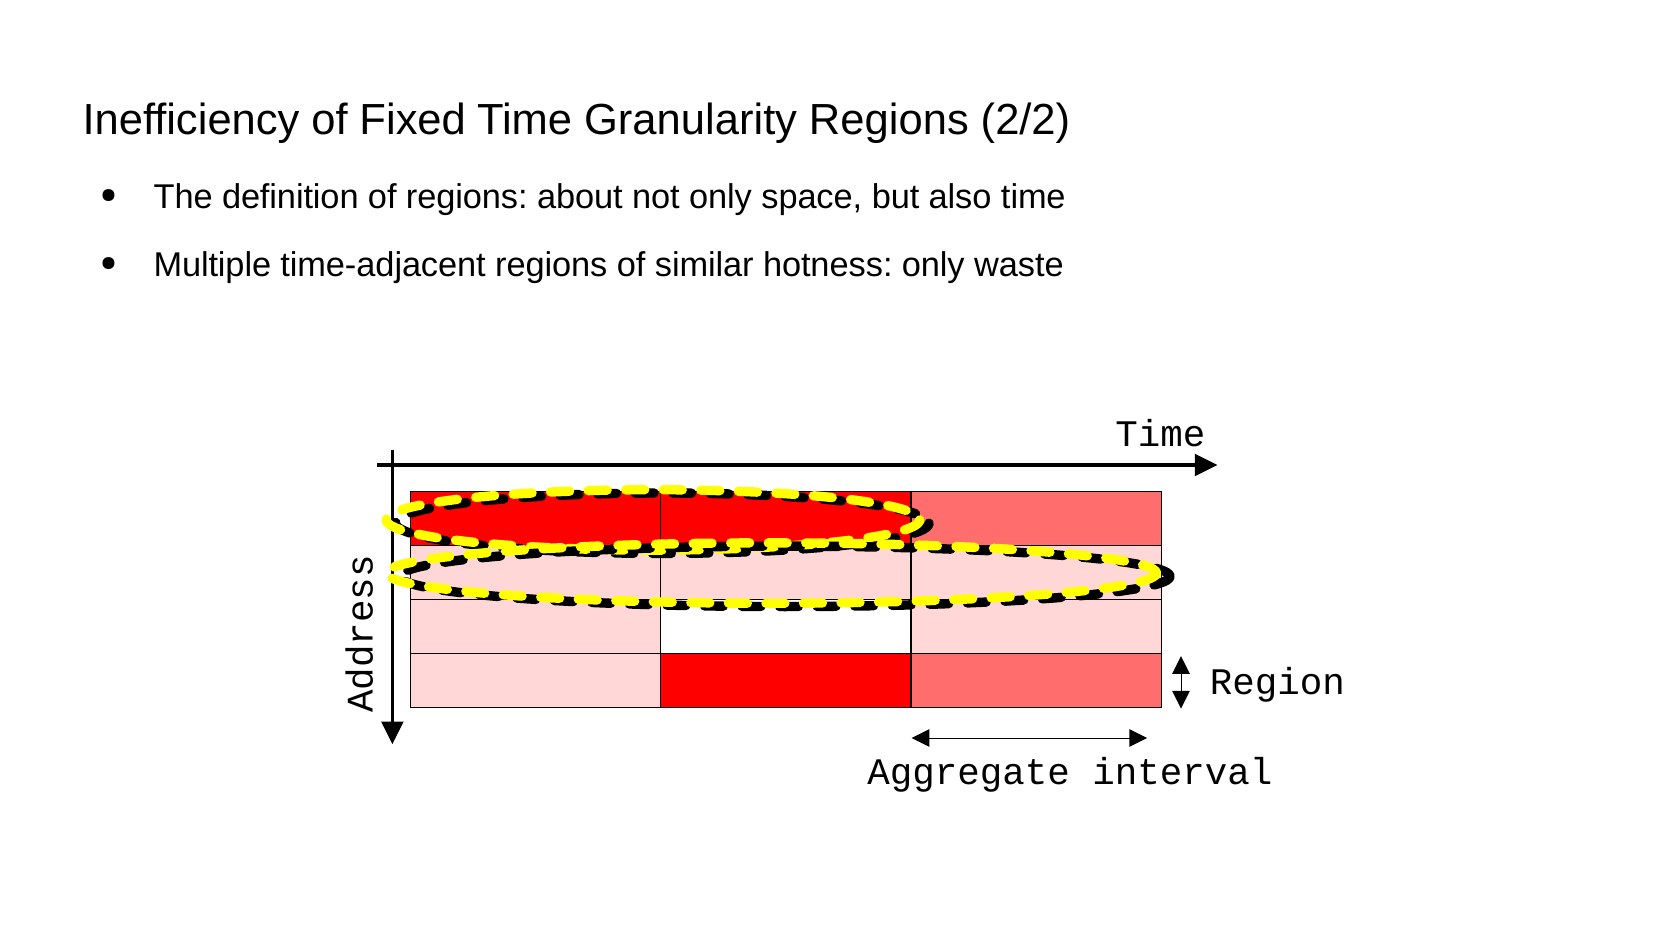

# Inefficiency of Fixed Time Granularity Regions (2/2)
The definition of regions: about not only space, but also time
Multiple time-adjacent regions of similar hotness: only waste
Time
| | | |
| --- | --- | --- |
| | | |
| | | |
| | | |
Address
Region
Aggregate interval